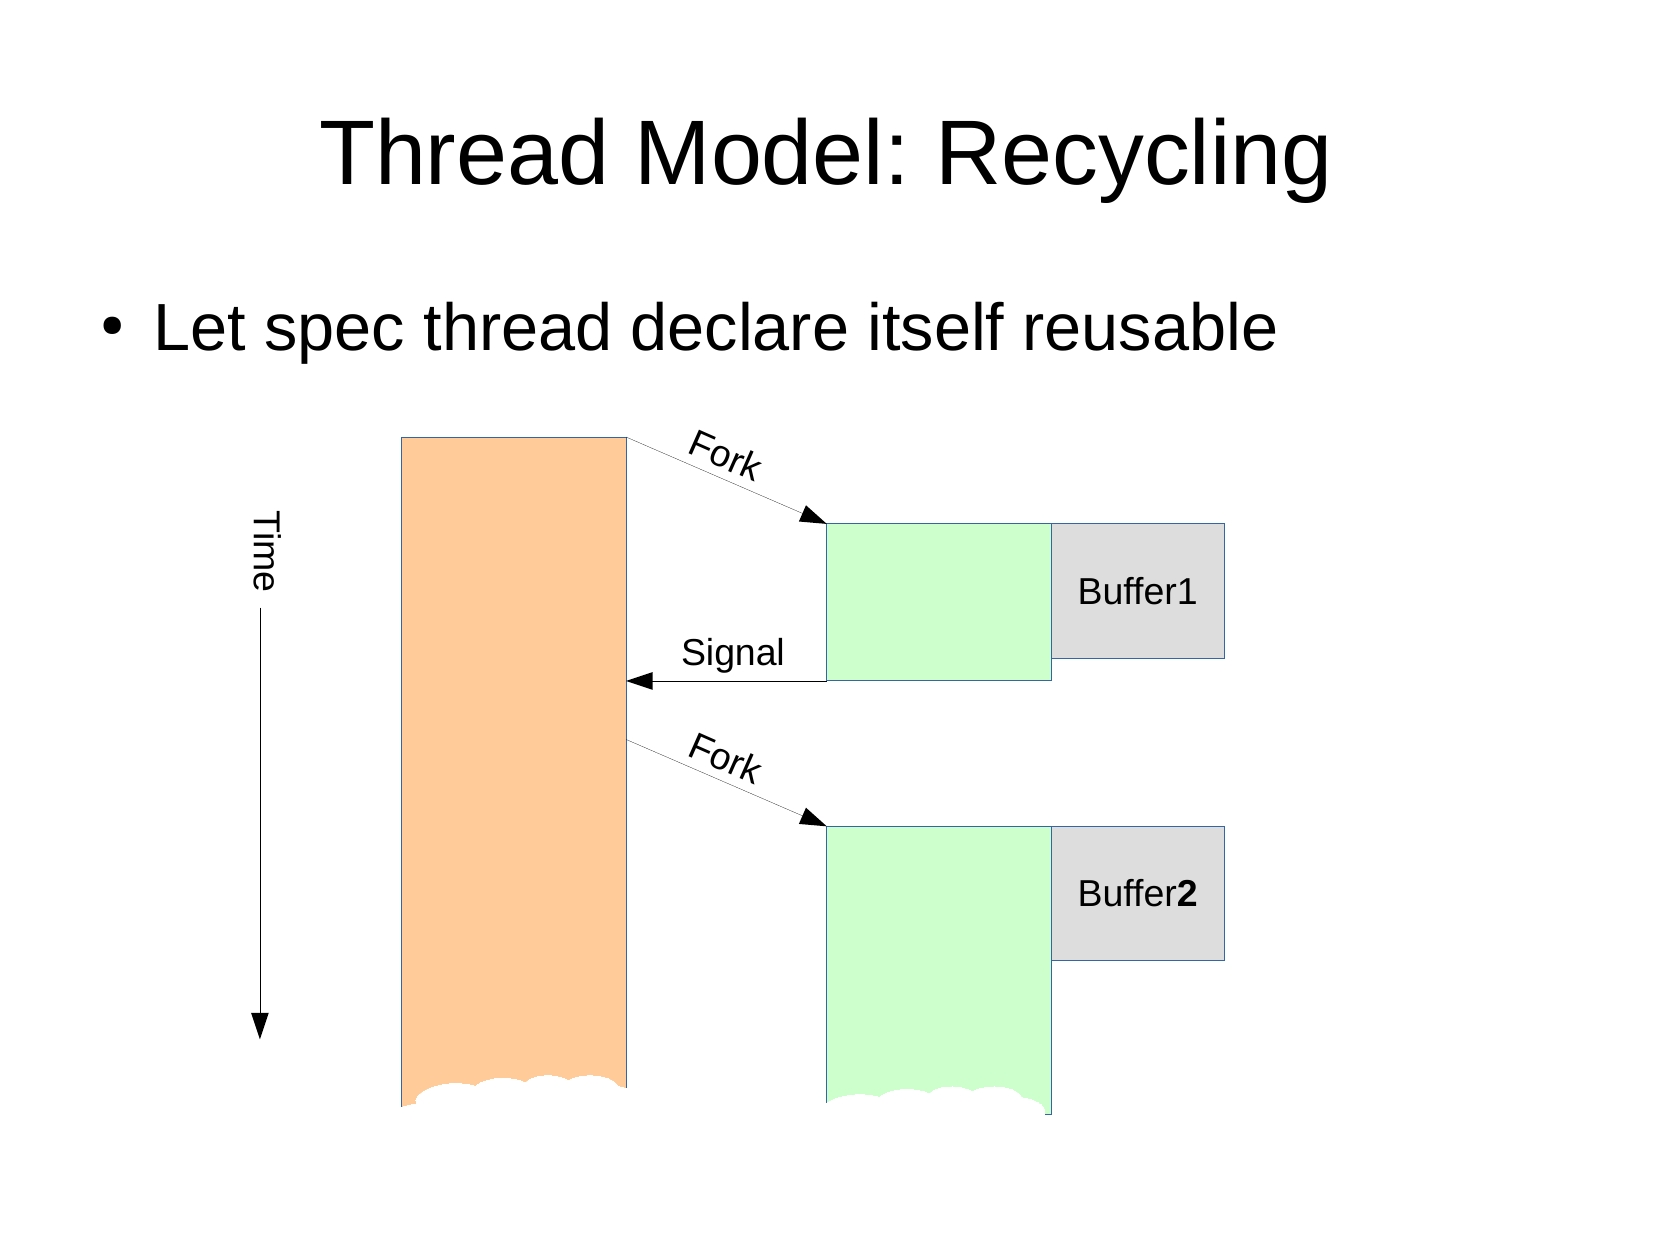

# Thread Model: Recycling
Let spec thread declare itself reusable
Fork
Time
Buffer1
Signal
Fork
Buffer2